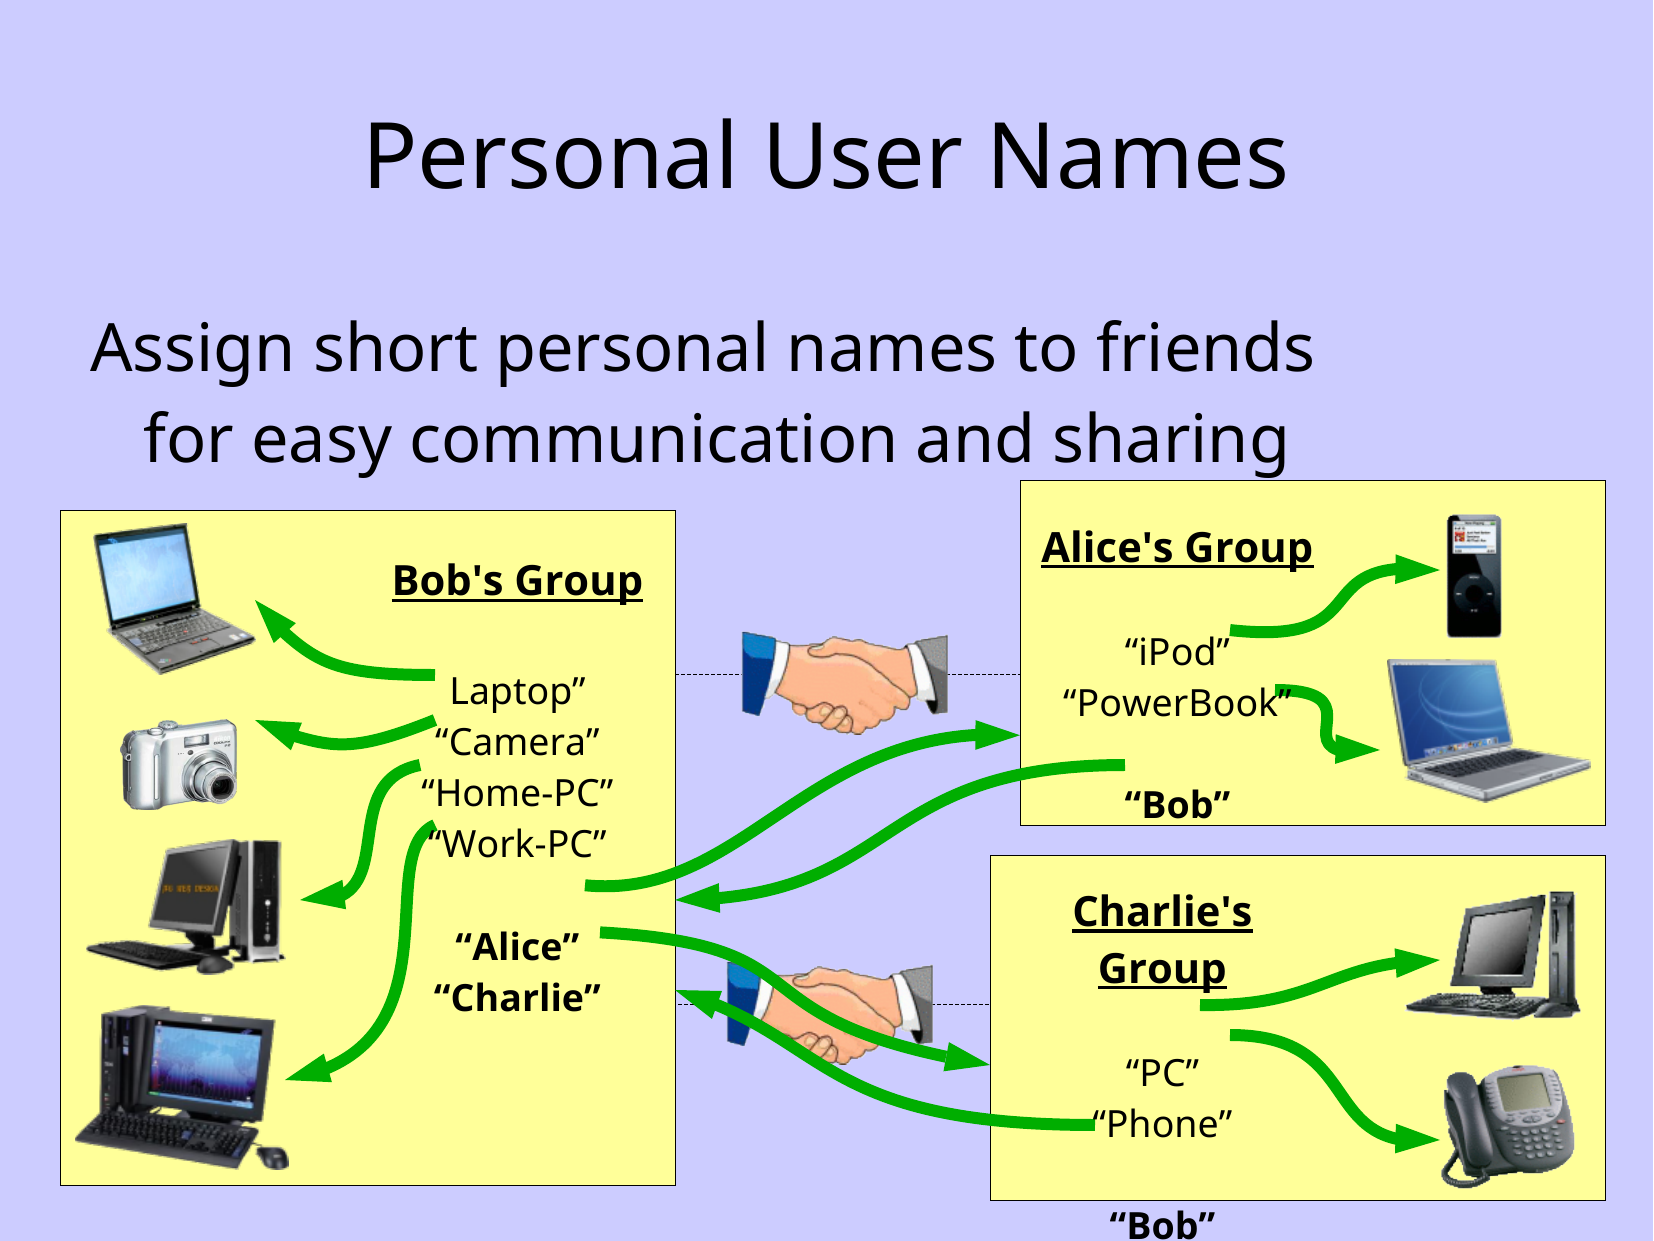

# Personal User Names
Assign short personal names to friends
for easy communication and sharing
Alice's Group
“iPod”
“PowerBook”
“Bob”
Bob's Group
Laptop”
“Camera”
“Home-PC”
“Work-PC”
“Alice”
“Charlie”
Charlie's Group
“PC”
“Phone”
“Bob”